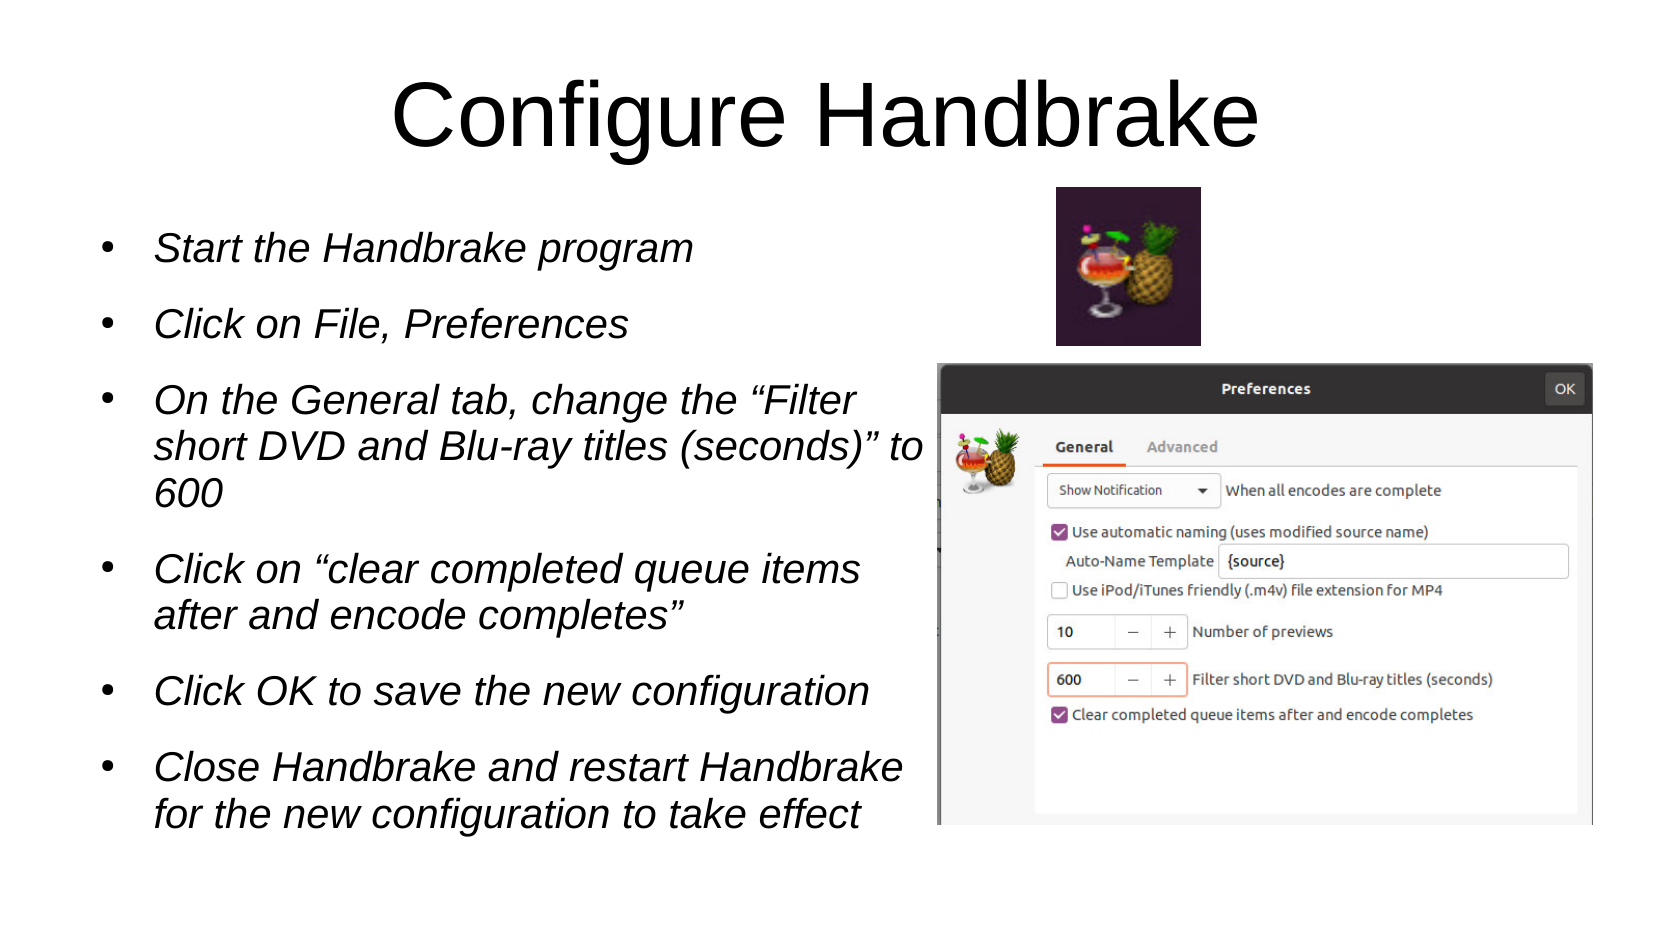

# Configure Handbrake
Start the Handbrake program
Click on File, Preferences
On the General tab, change the “Filter short DVD and Blu-ray titles (seconds)” to 600
Click on “clear completed queue items after and encode completes”
Click OK to save the new configuration
Close Handbrake and restart Handbrake for the new configuration to take effect